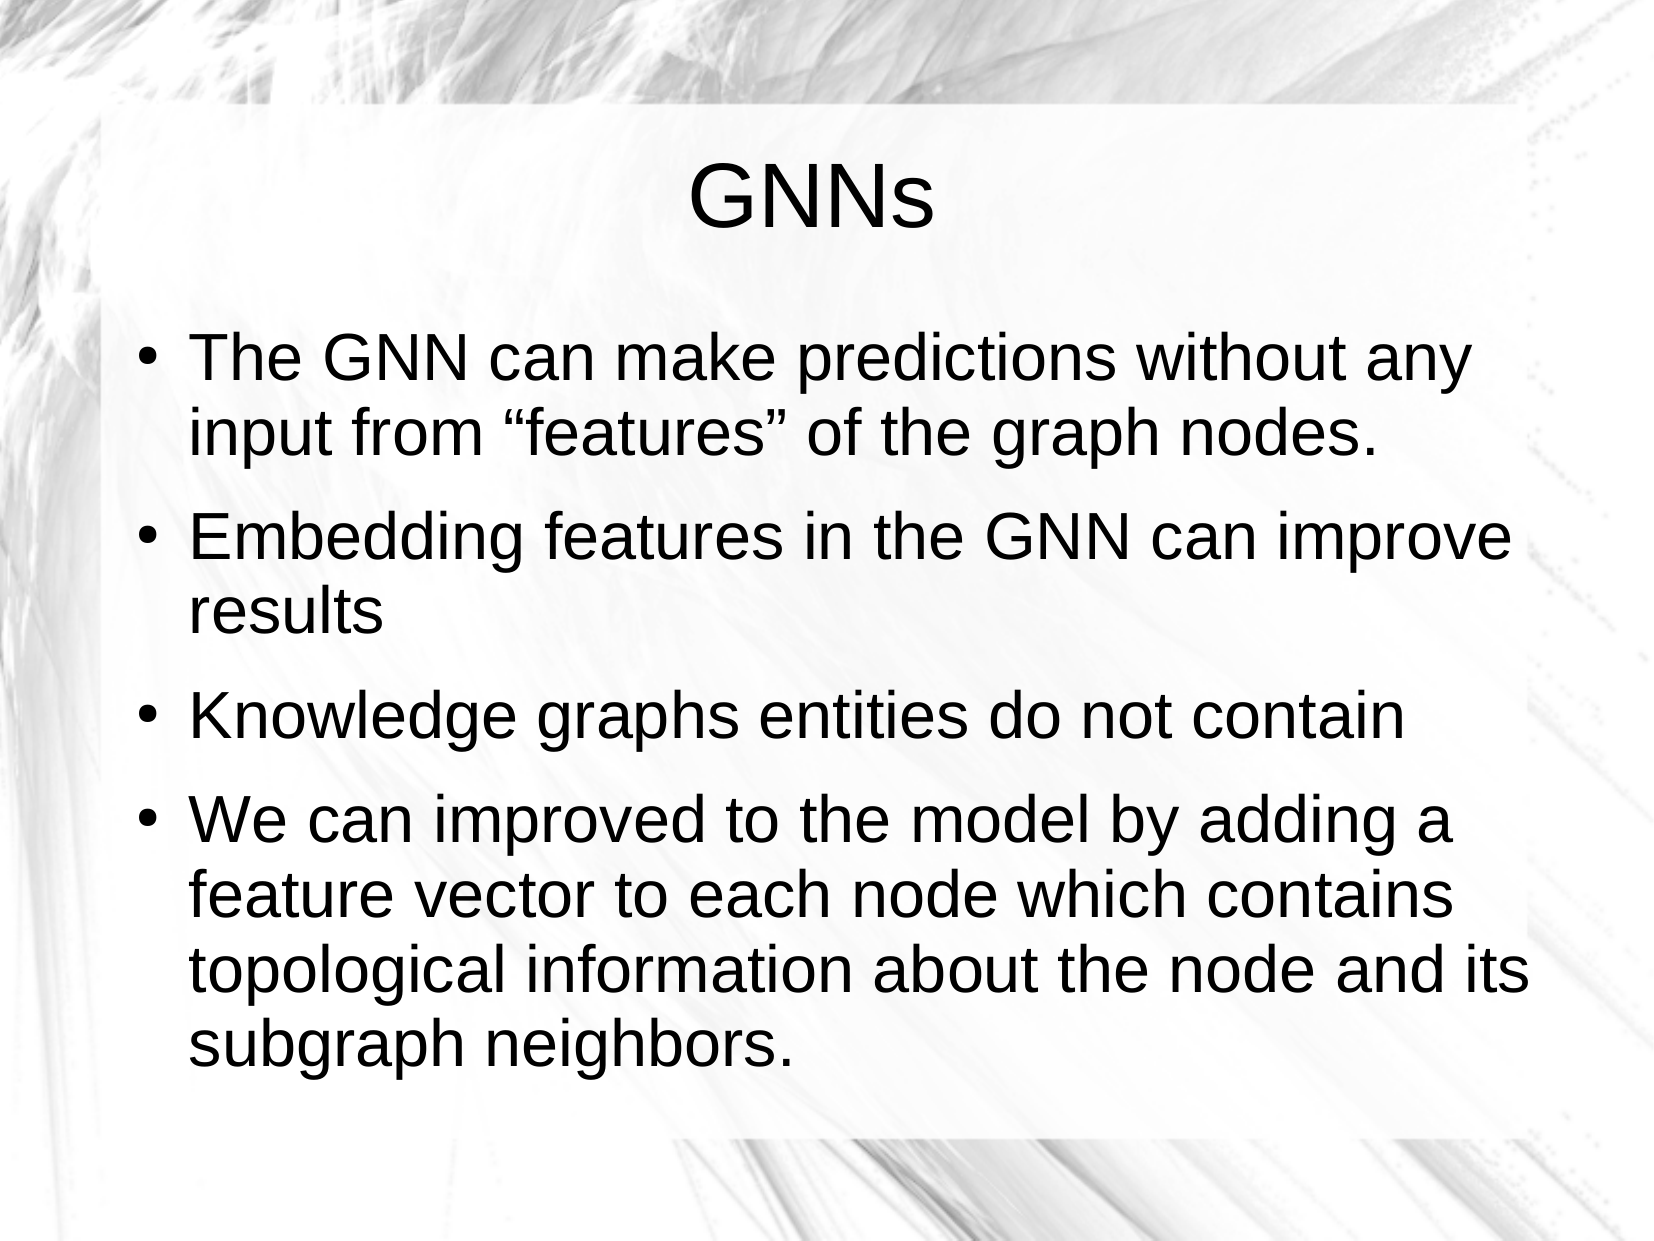

# GNNs
The GNN can make predictions without any input from “features” of the graph nodes.
Embedding features in the GNN can improve results
Knowledge graphs entities do not contain
We can improved to the model by adding a feature vector to each node which contains topological information about the node and its subgraph neighbors.